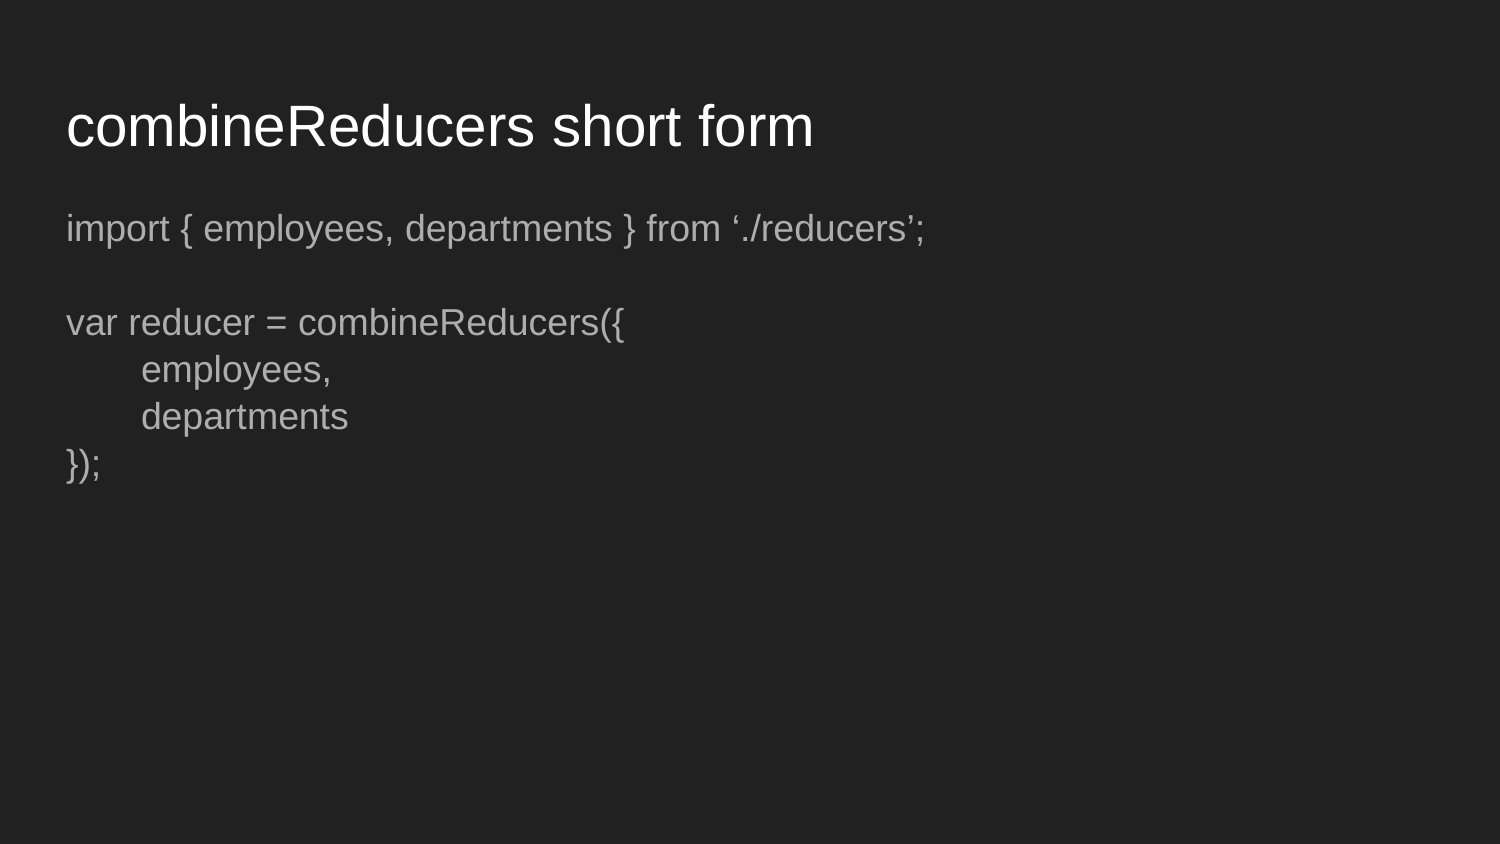

# combineReducers short form
import { employees, departments } from ‘./reducers’;
var reducer = combineReducers({
	employees,
	departments
});